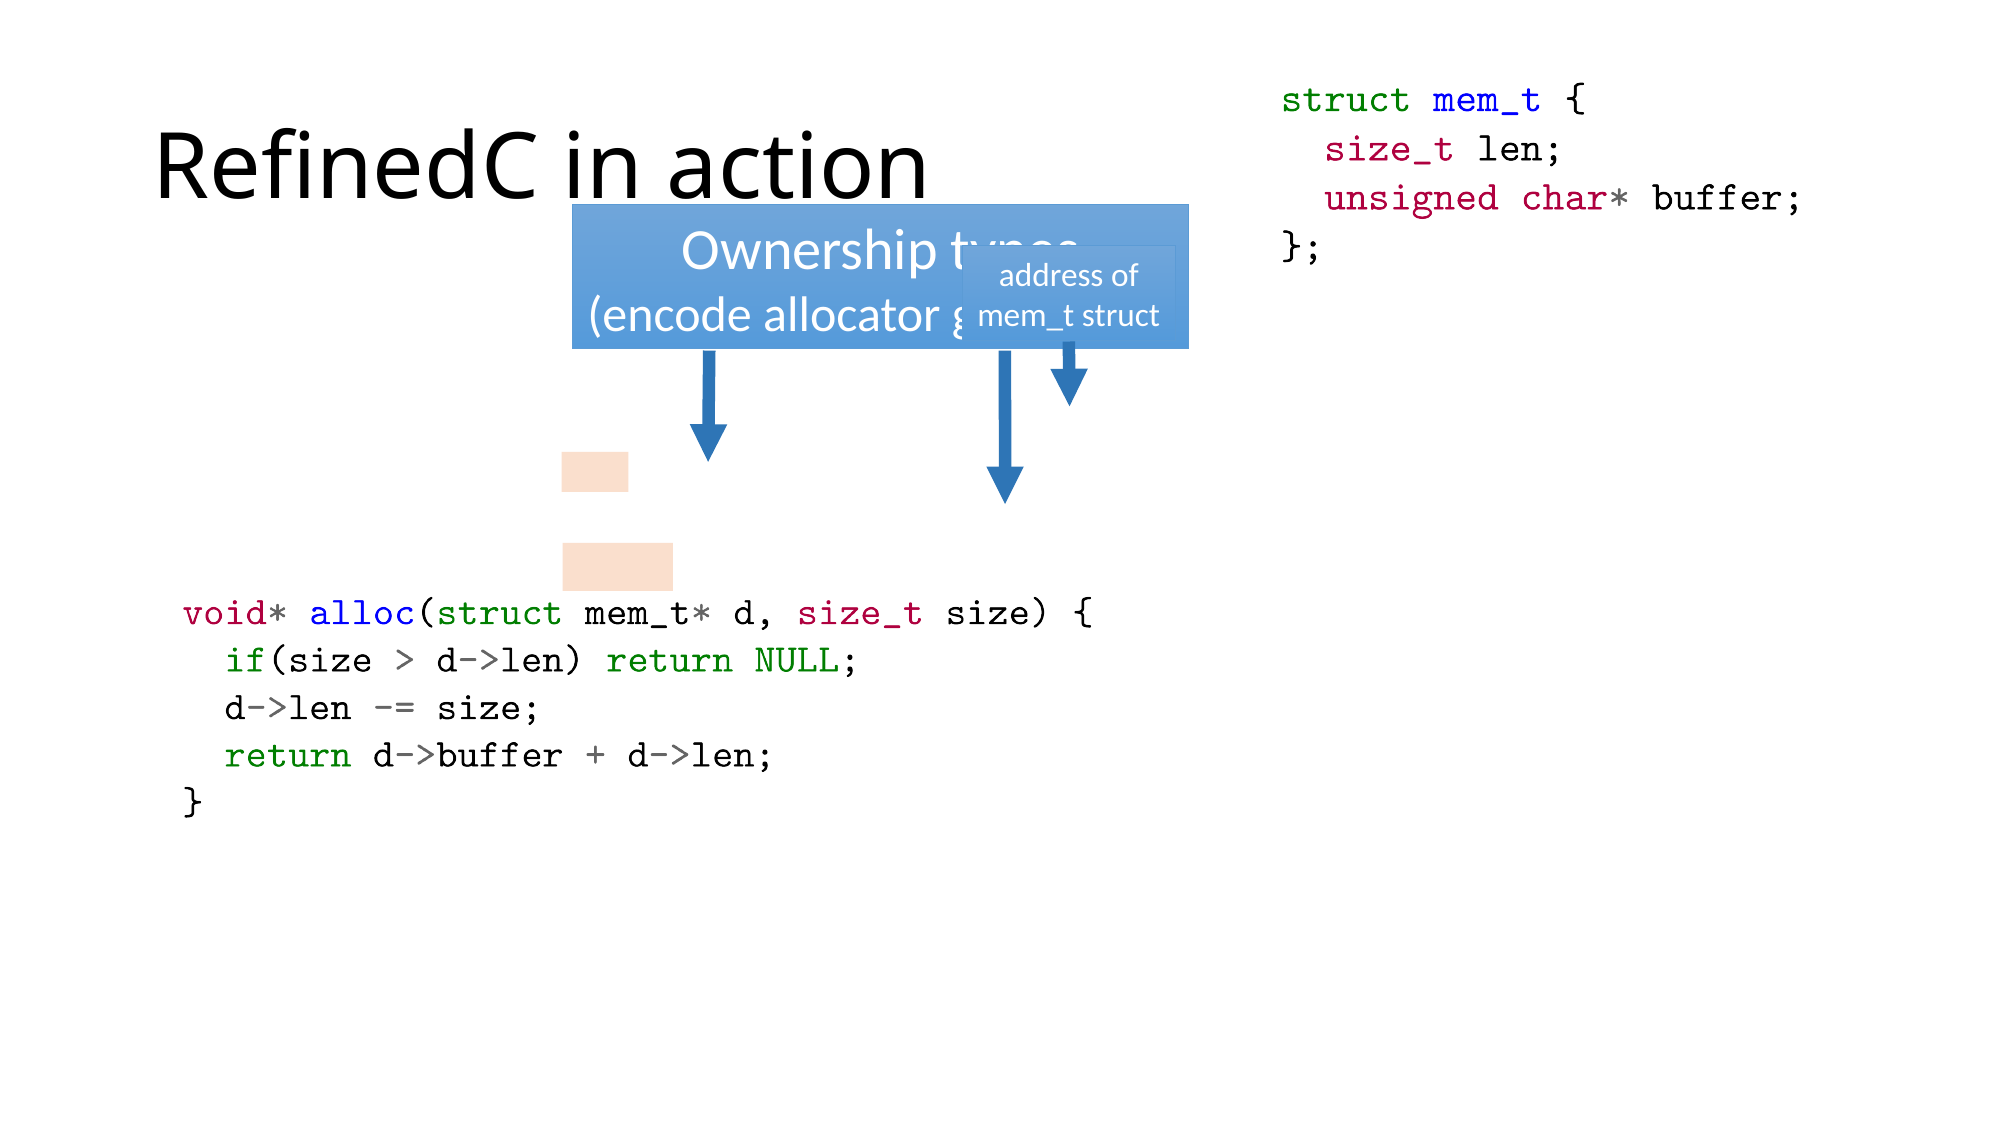

RefinedC in action
Ownership types
(encode allocator guarantee)
address of
mem_t struct